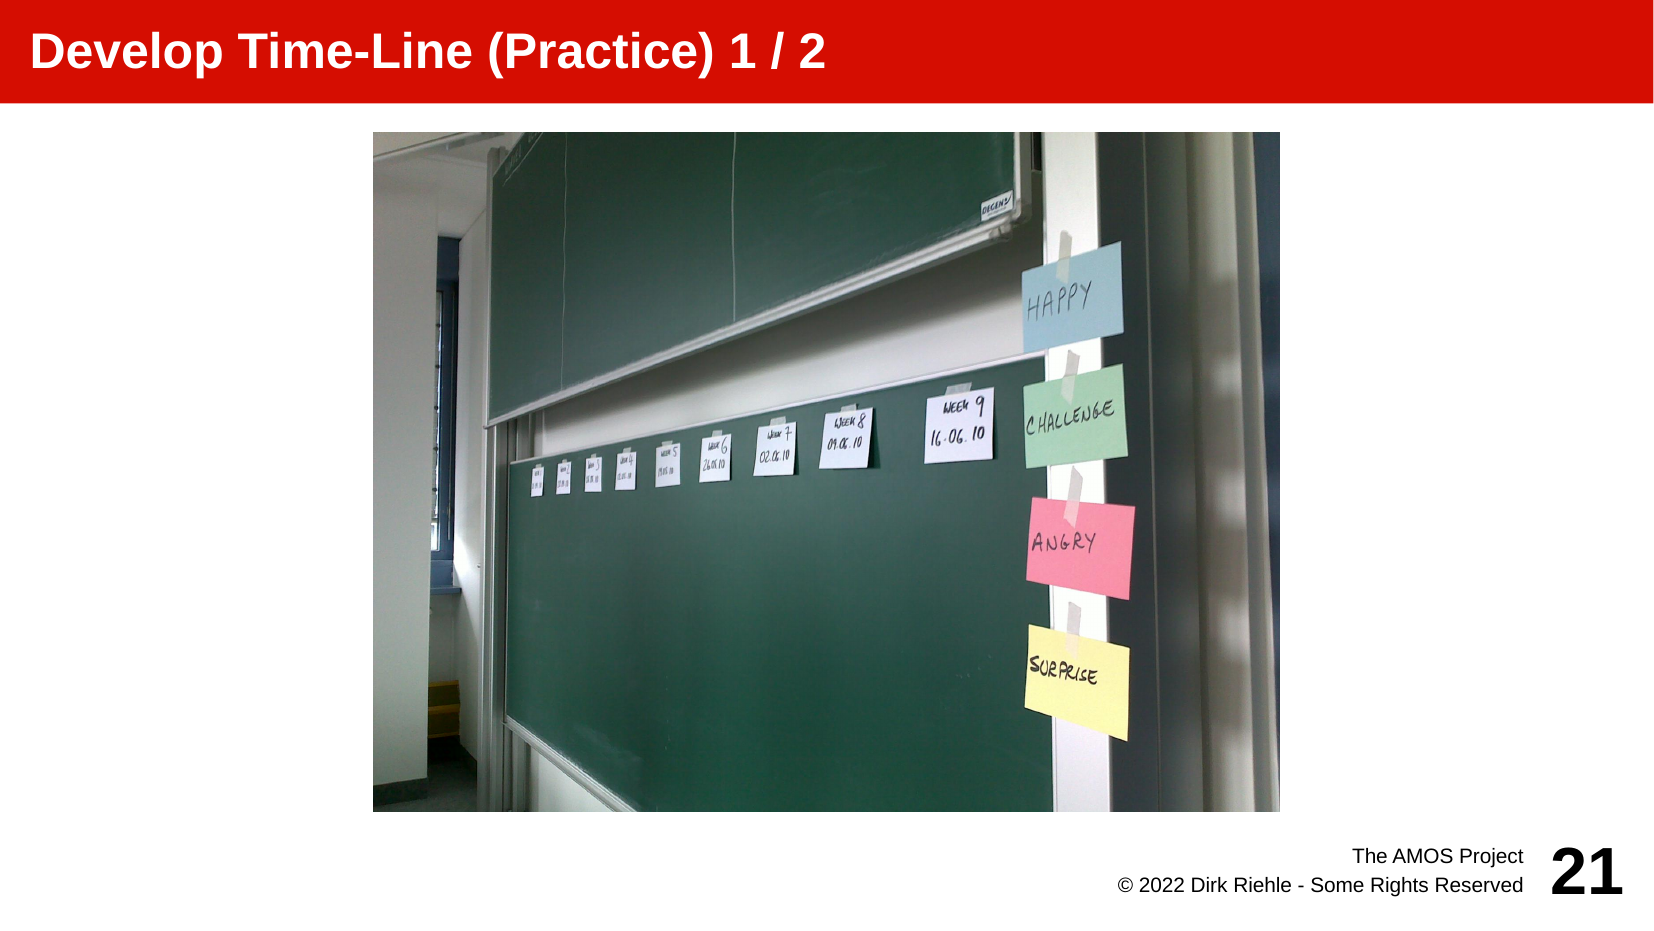

# Develop Time-Line (Practice) 1 / 2
The AMOS Project
21
© 2022 Dirk Riehle - Some Rights Reserved